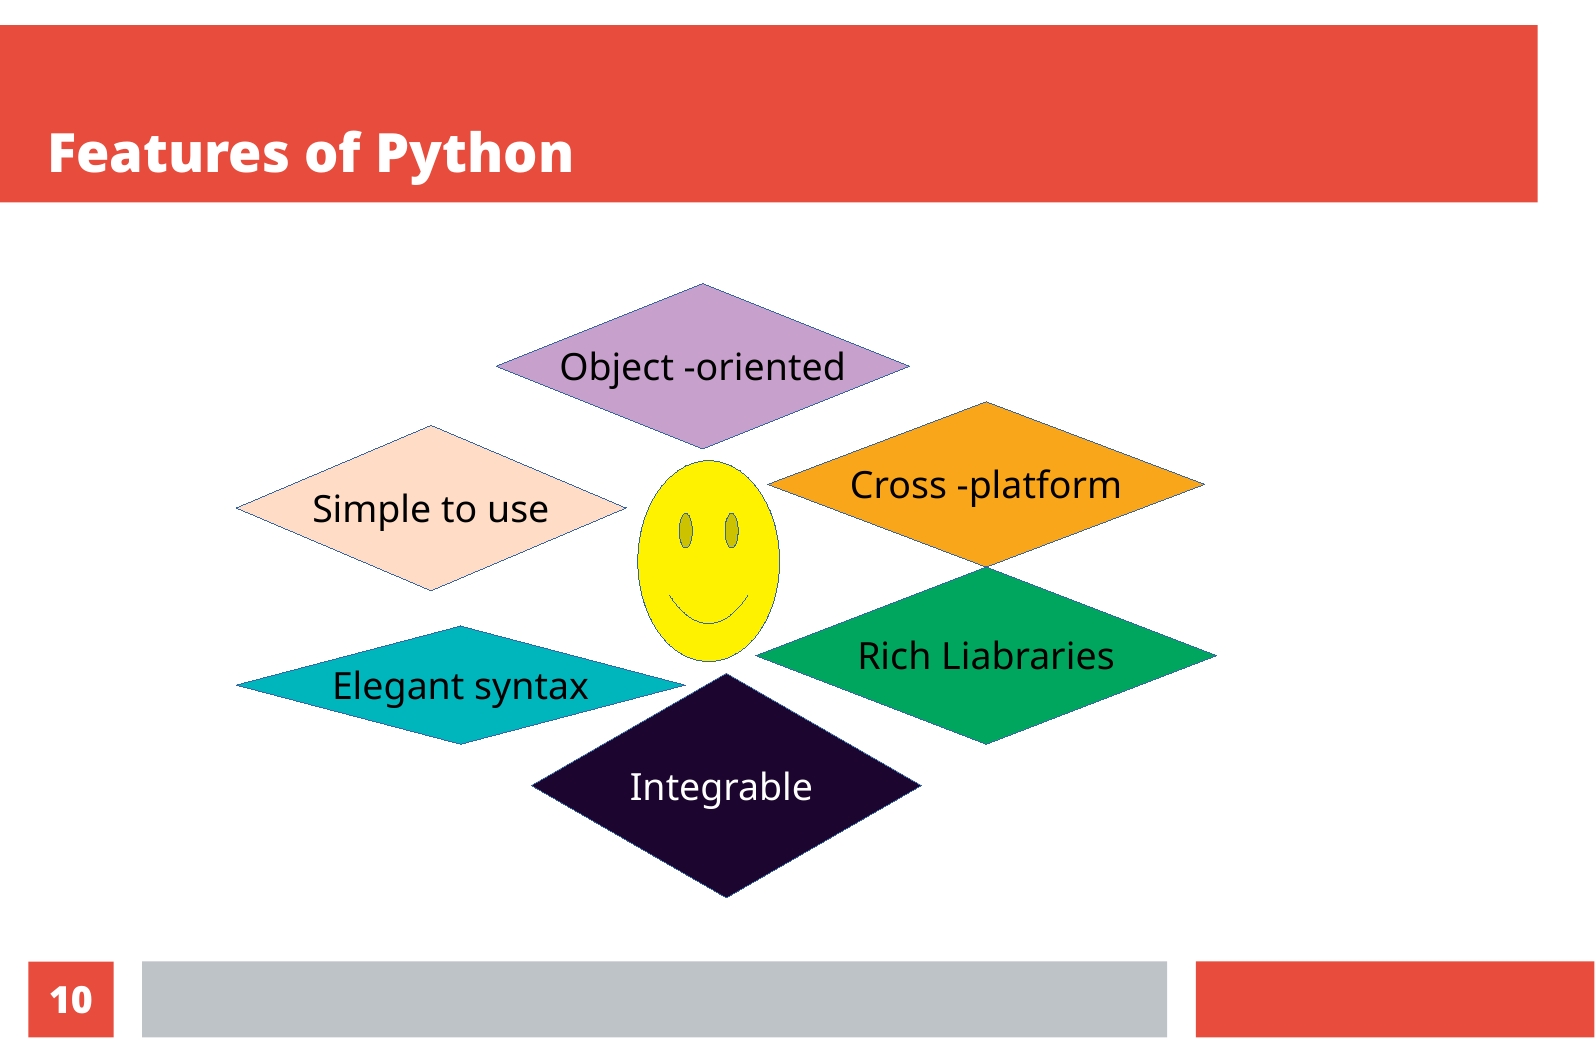

# Features of Python
Object -oriented
Cross -platform
Simple to use
Rich Liabraries
Elegant syntax
Integrable
10